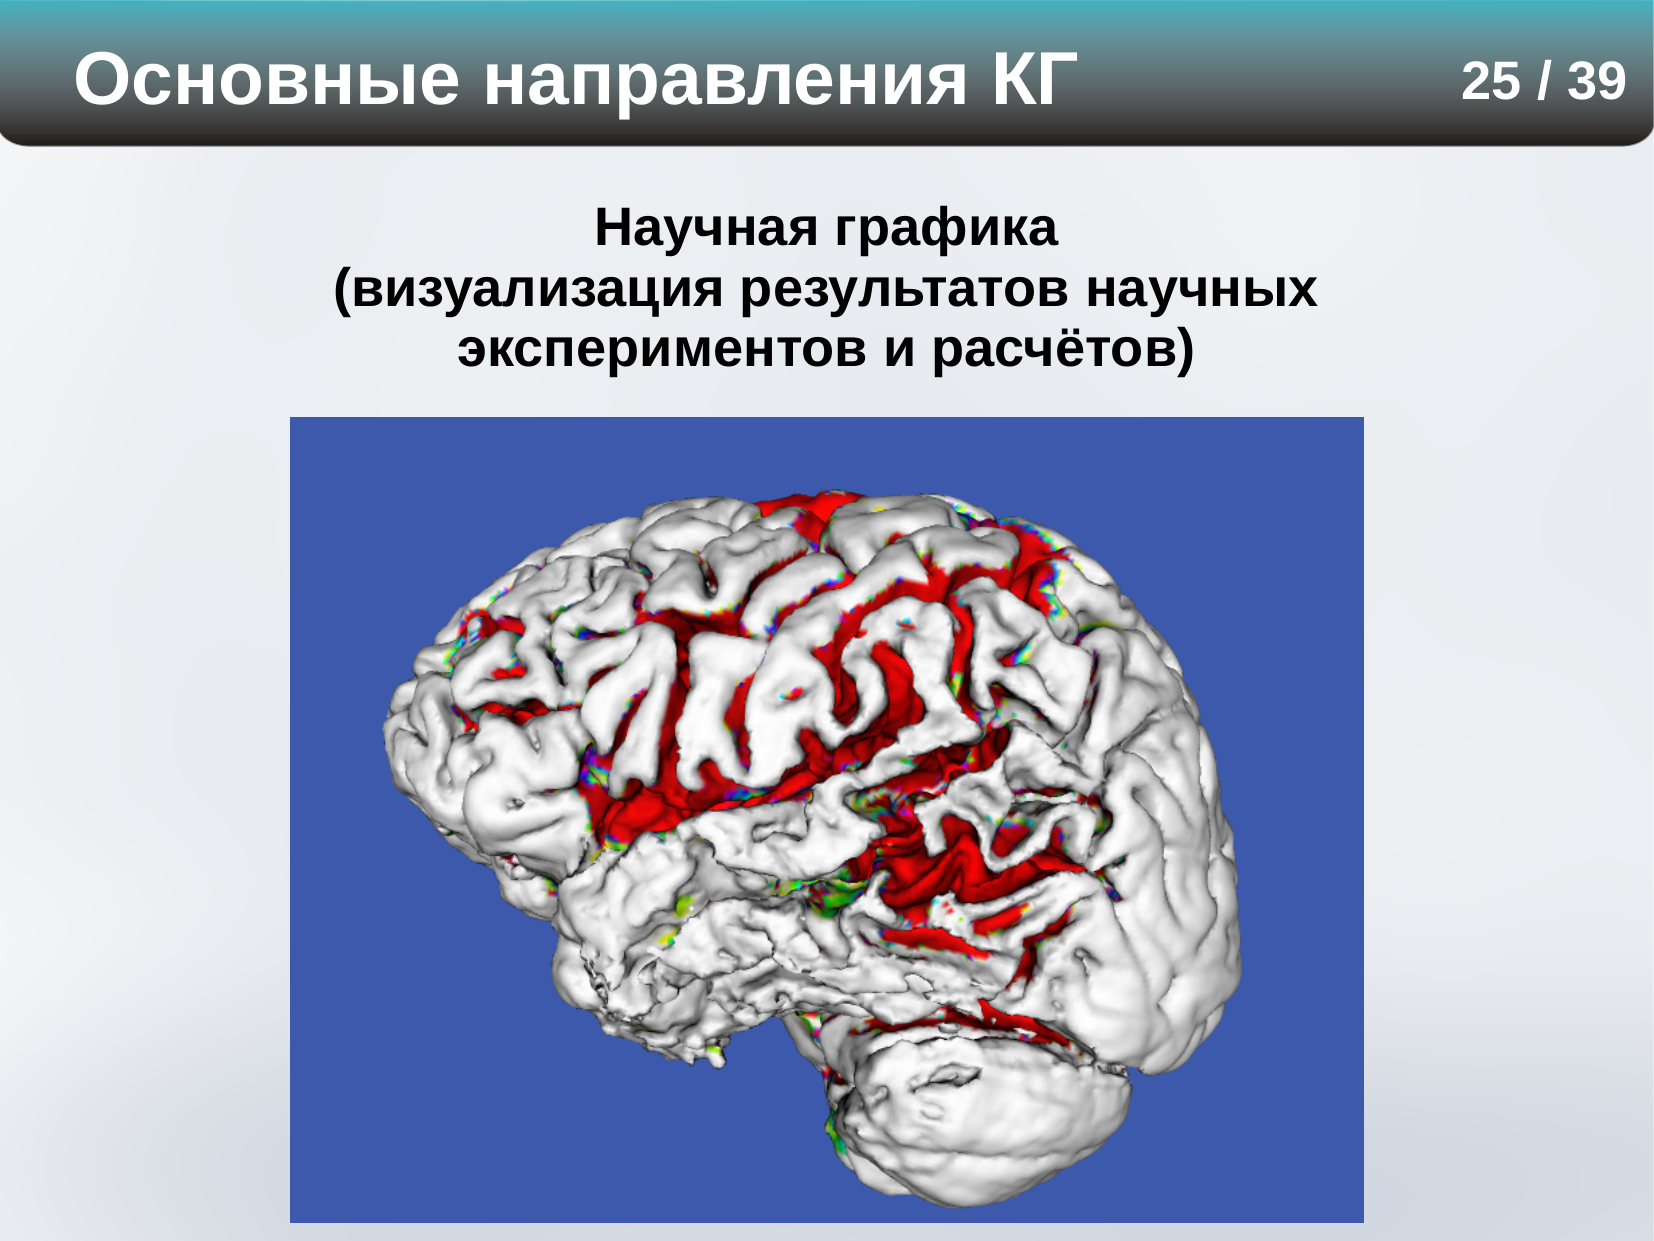

Основные направления КГ
Научная графика
(визуализация результатов научных экспериментов и расчётов)